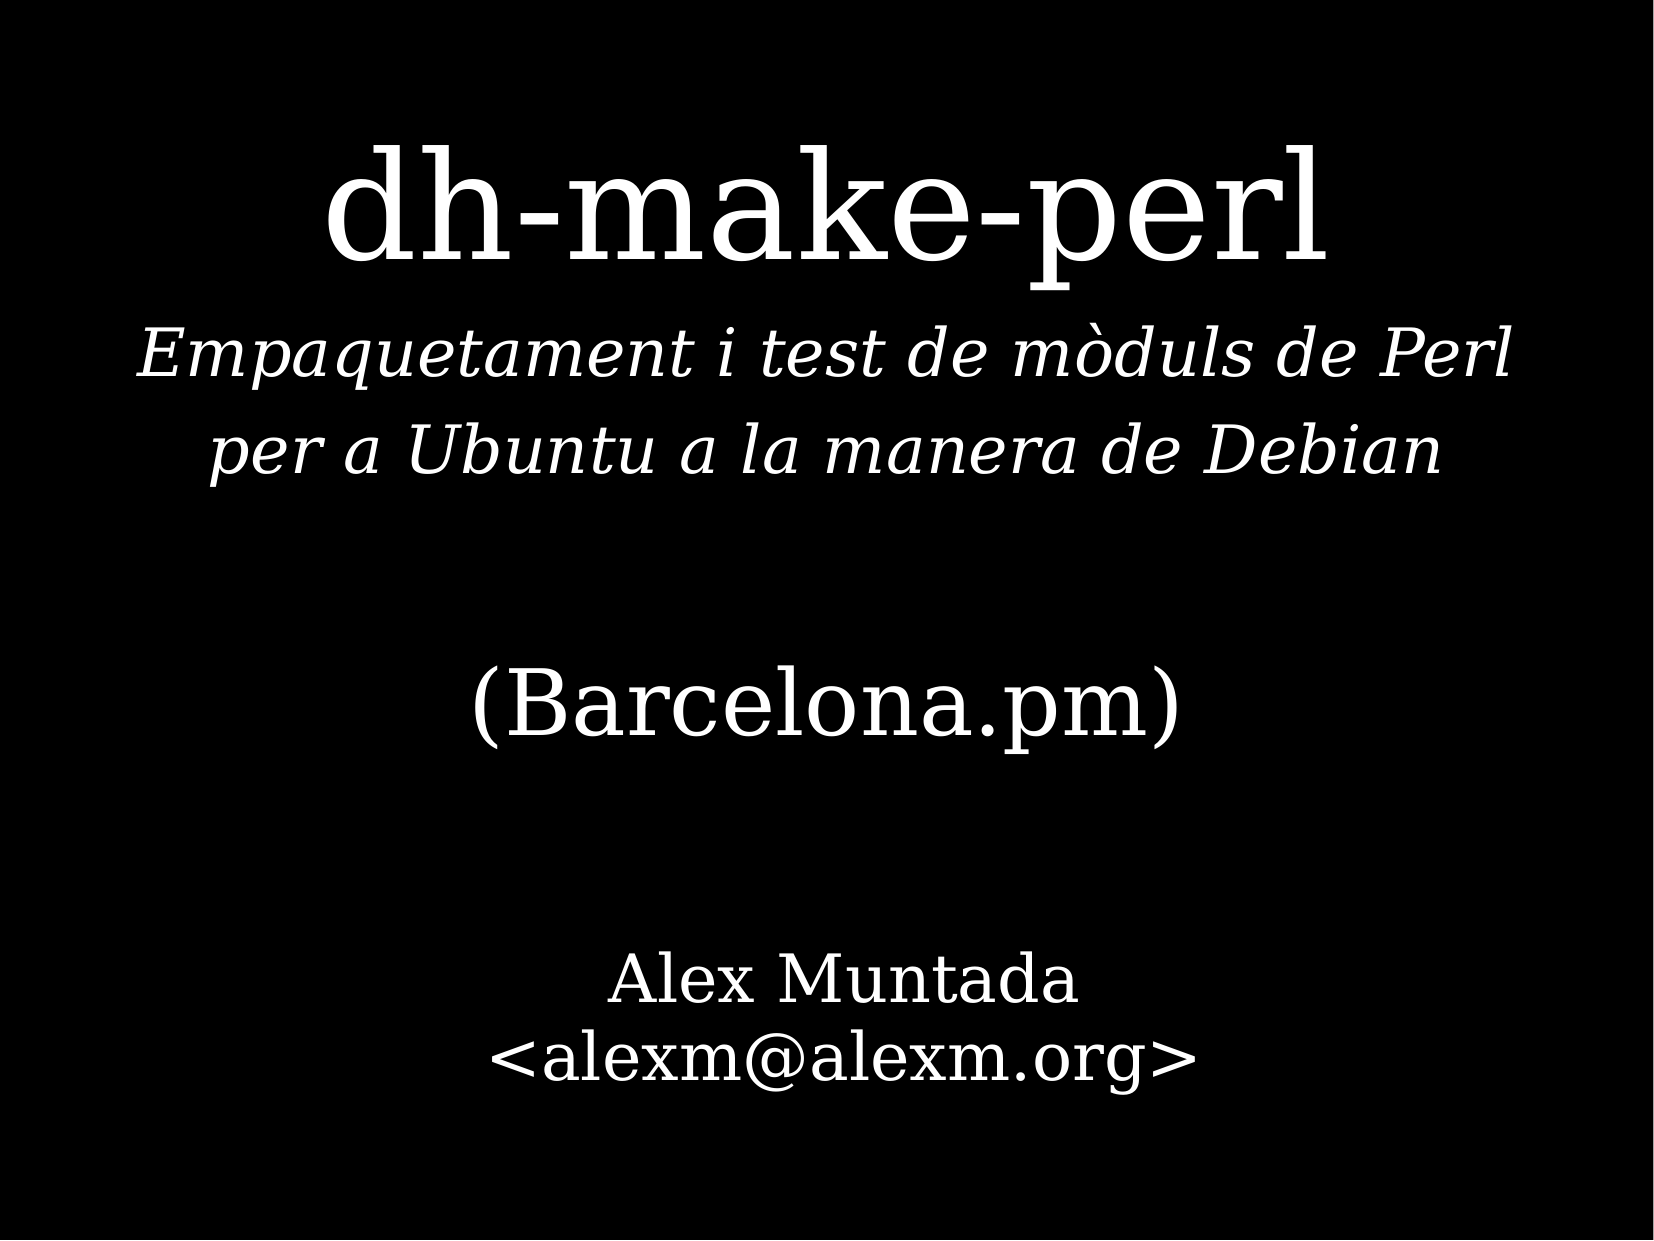

# dh-make-perl Empaquetament i test de mòduls de Perl per a Ubuntu a la manera de Debian (Barcelona.pm)
Alex Muntada
<alexm@alexm.org>